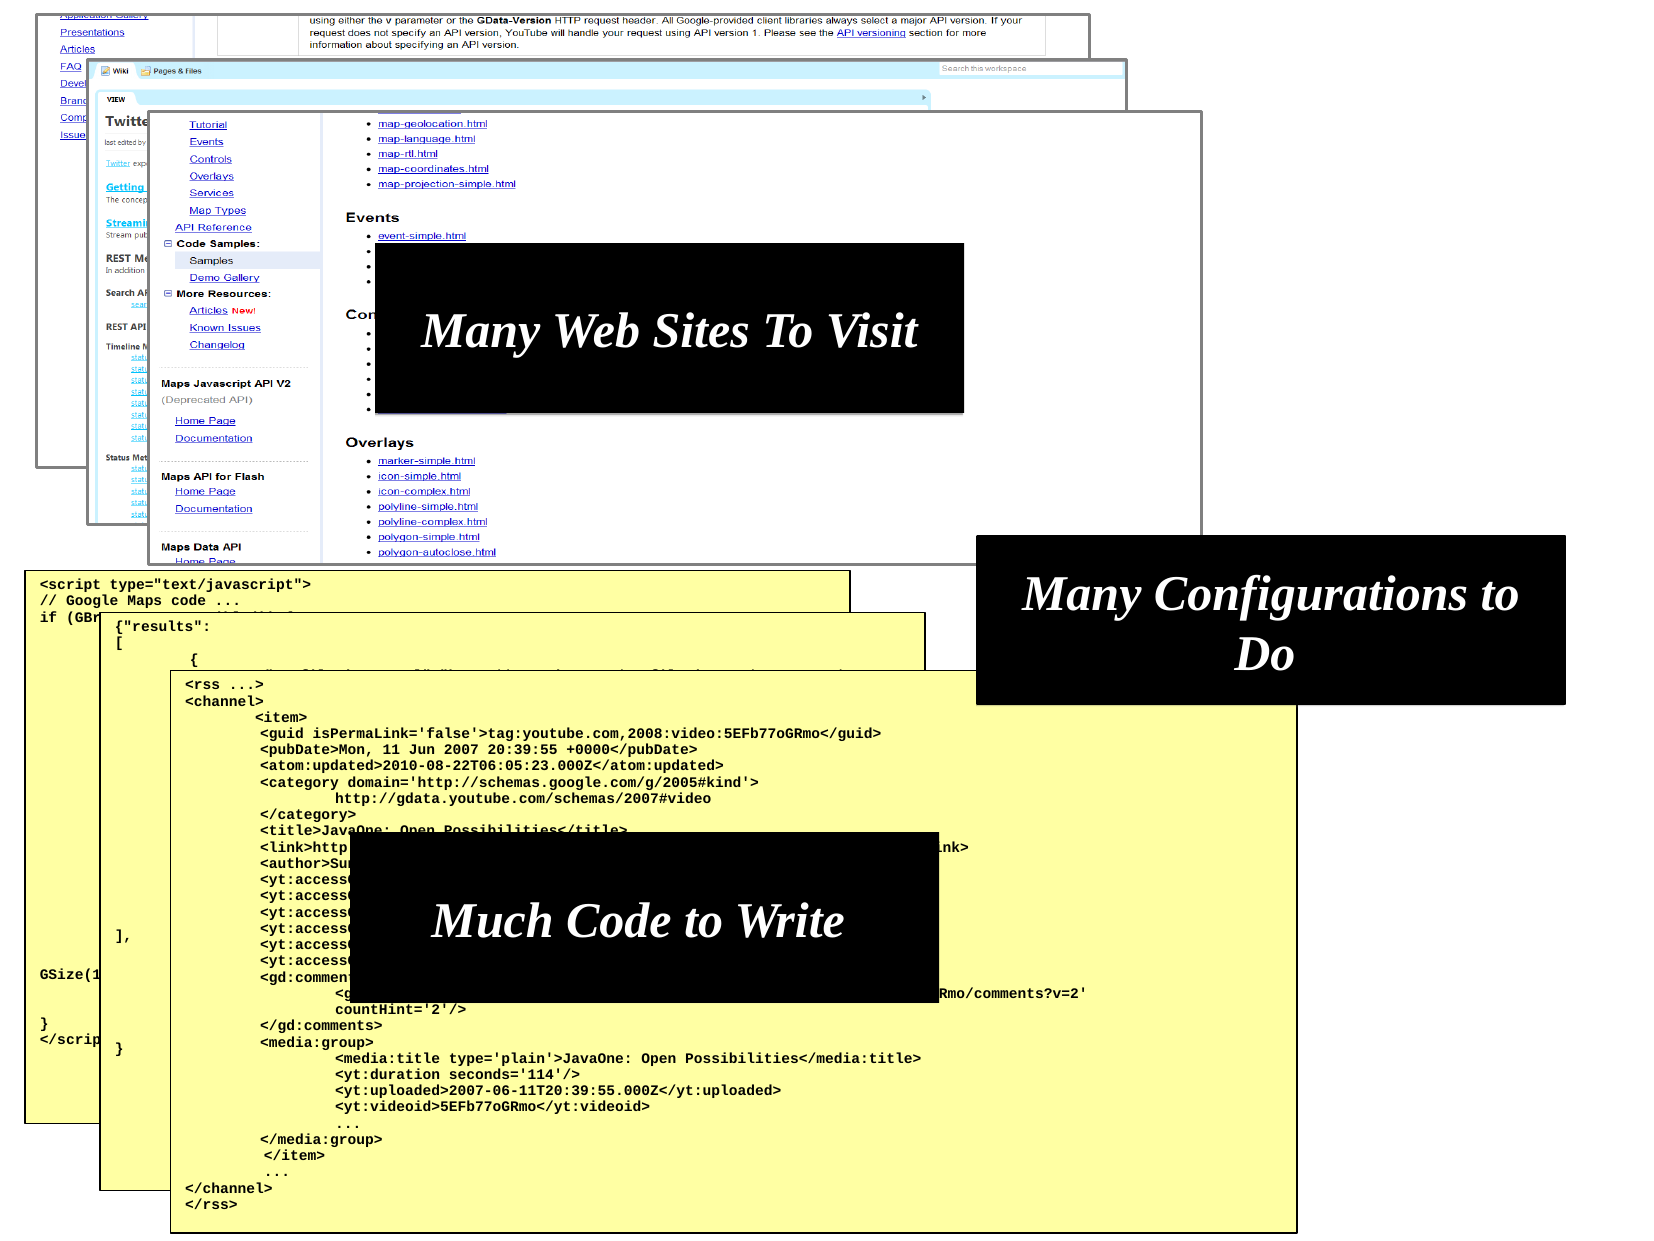

# Many Web Sites To Visit
Many Configurations to Do
<script type="text/javascript">
// Google Maps code ...
if (GBrowserIsCompatible()) {
	 var address = "NY, USA";
	 var map = new GMap2(document.getElementById("map"));
	 map.setCenter(new GLatLng(24, 15), 13);
	 var geocoder = new GClientGeocoder();
	 geocoder.getLatLng(address,
		function(location) {
			if (!location) {
			alert(location + " not found");
			} else {
			map.setCenter(location, 13);
			marker.openInfoWindow(address);
			map.addOverlay(marker);
		 }
		}
	 );
	 //add the map control.
	 var mapControlPosition = new GControlPosition(G_ANCHOR_BOTTOM_RIGHT, new GSize(10, 10));
	 map.addControl(new GLargeMapControl(), mapControlPosition);
}
</script>
{"results":
[
	{
		"profile_image_url":"http://a1.twimg.com/profile_images/598447517/
						 twitterProfilePhoto_normal.jpg",
		"created_at":"Mon, 23 Aug 2010 22:33:30 +0000",
		"from_user":"jamesfarrar",
		"metadata":{"result_type":"recent"},
		"to_user_id":null,
		"text":"RT @oracleopenworld: Larry Ellison to Join EVP Thomas Kurian in
			 JavaOne Keynote to Discuss Future of Java http://bit.ly/ausg7I 		#javaone10",
		"id":21948746363,
		"from_user_id":23963,
		"geo":null,
		"iso_language_code":"en",
		"source":"&lt;a href=&quot;http://www.tweetdeck.com&quot;
			 rel=&quot;nofollow&quot;&gt;TweetDeck&lt;/a&gt;"
	}
],
	"max_id":21948746363,
	"since_id":0,
	"refresh_url":"?since_id=21948746363&q=javaone",
	"next_page":"?page=2&max_id=21948746363&rpp=1&q=javaone",
	"results_per_page":1,"page":1,
	"completed_in":0.016396,"query":"javaone"
}
<rss ...>
<channel>
 <item>
	<guid isPermaLink='false'>tag:youtube.com,2008:video:5EFb77oGRmo</guid>
	<pubDate>Mon, 11 Jun 2007 20:39:55 +0000</pubDate>
	<atom:updated>2010-08-22T06:05:23.000Z</atom:updated>
	<category domain='http://schemas.google.com/g/2005#kind'>
		http://gdata.youtube.com/schemas/2007#video
	</category>
	<title>JavaOne: Open Possibilities</title>
	<link>http://www.youtube.com/watch?v=5EFb77oGRmo&amp;feature=youtube_gdata</link>
	<author>SunMicrosystemsInc</author>
	<yt:accessControl action='comment' permission='moderated'/>
	<yt:accessControl action='videoRespond' permission='moderated'/>
	<yt:accessControl action='rate' permission='allowed'/>
	<yt:accessControl action='embed' permission='allowed'/>
	<yt:accessControl action='syndicate' permission='allowed'/>
	<yt:accessControl action='commentVote' permission='allowed'/>
	<gd:comments>
		<gd:feedLink href='http://gdata.youtube.com/feeds/api/videos/5EFb77oGRmo/comments?v=2'
		countHint='2'/>
	</gd:comments>
	<media:group>
		<media:title type='plain'>JavaOne: Open Possibilities</media:title>
		<yt:duration seconds='114'/>
		<yt:uploaded>2007-06-11T20:39:55.000Z</yt:uploaded>
		<yt:videoid>5EFb77oGRmo</yt:videoid>
		...
	</media:group>
 </item>
 ...
</channel>
</rss>
Much Code to Write